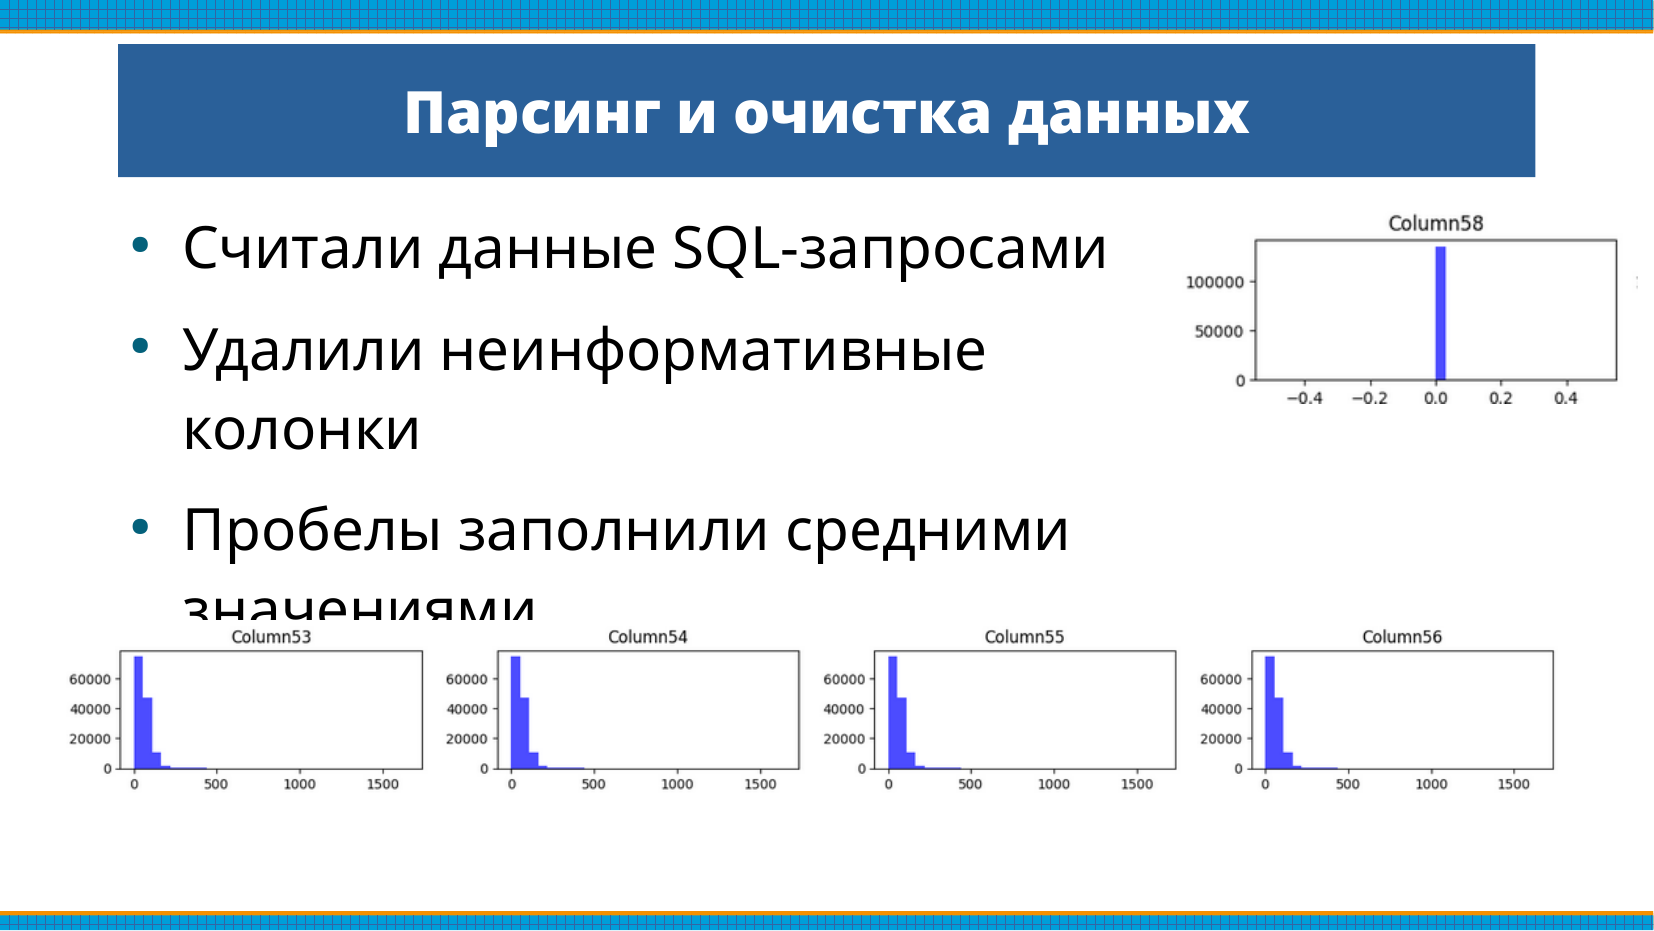

Парсинг и очистка данных
# Считали данные SQL-запросами
Удалили неинформативные колонки
Пробелы заполнили средними значениями
Удалили одинаковые колонки